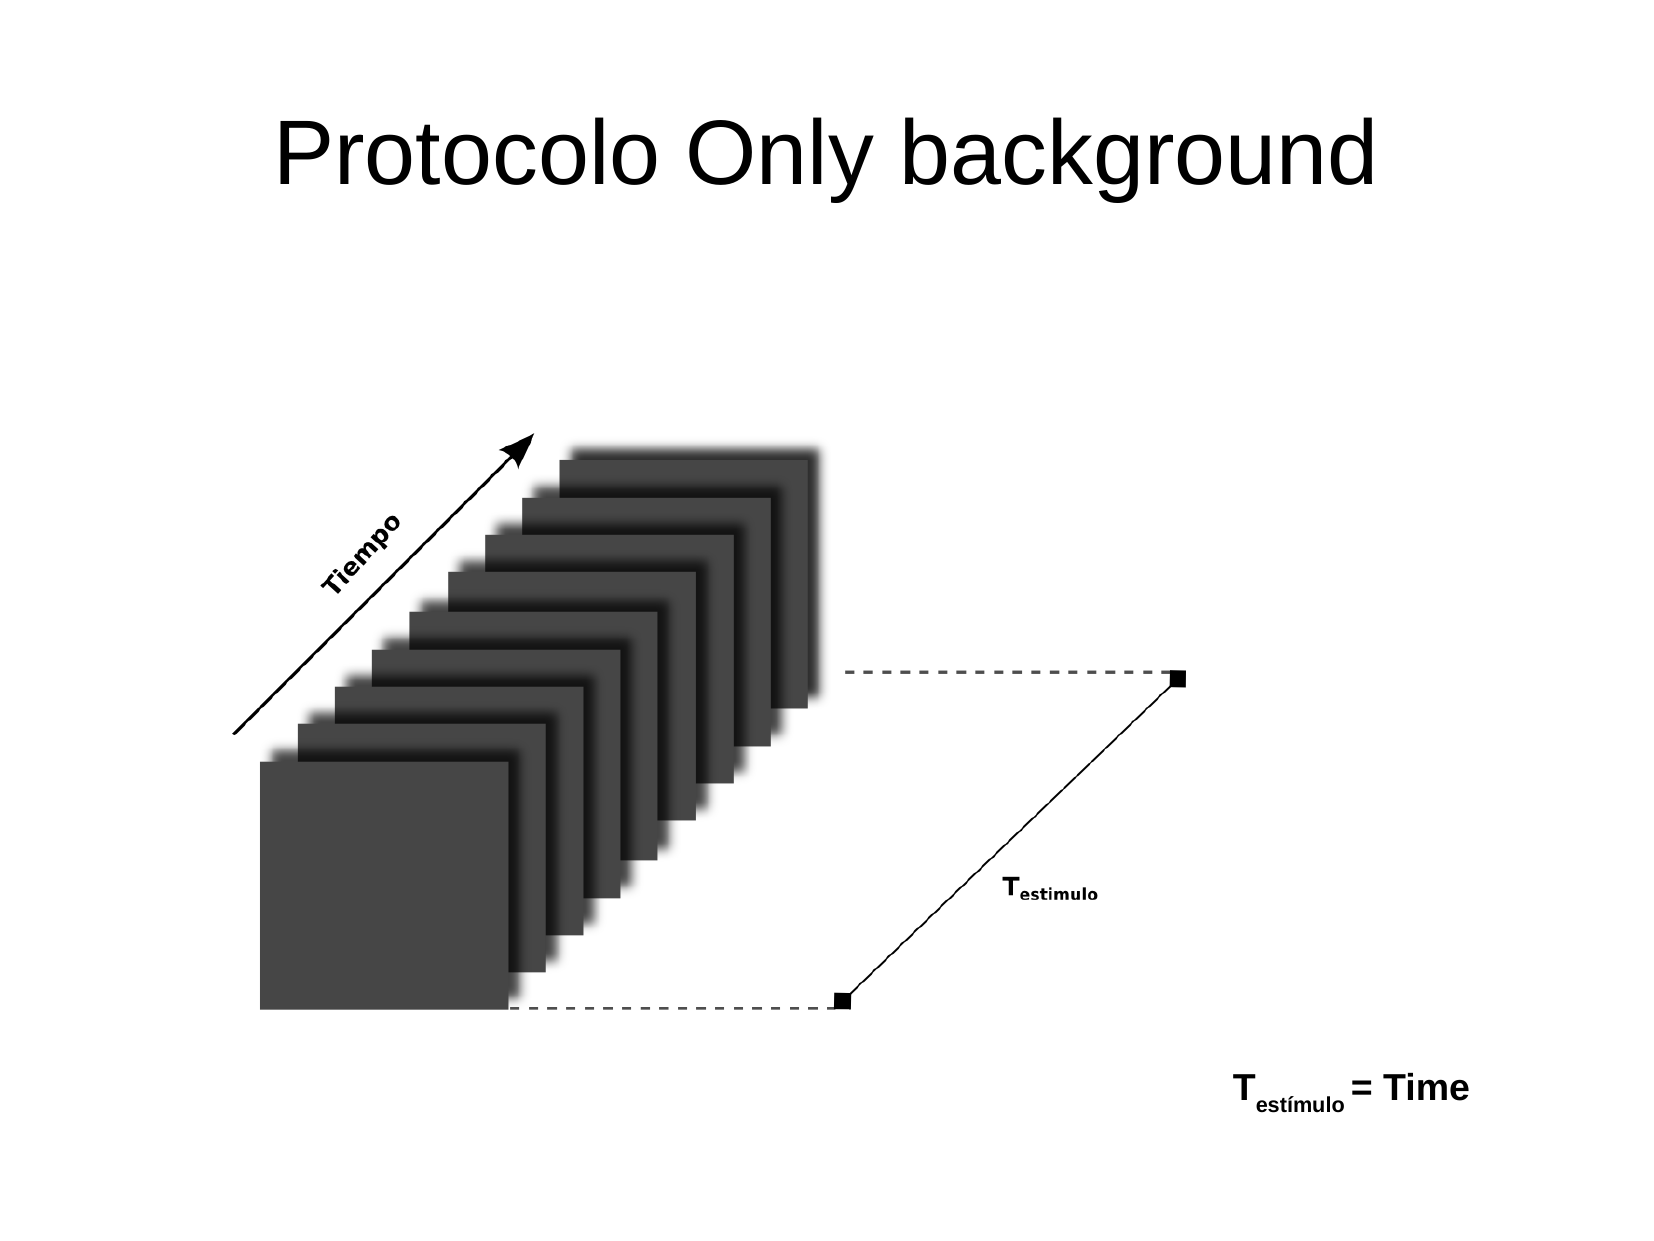

# Protocolo Only background
Testímulo = Time